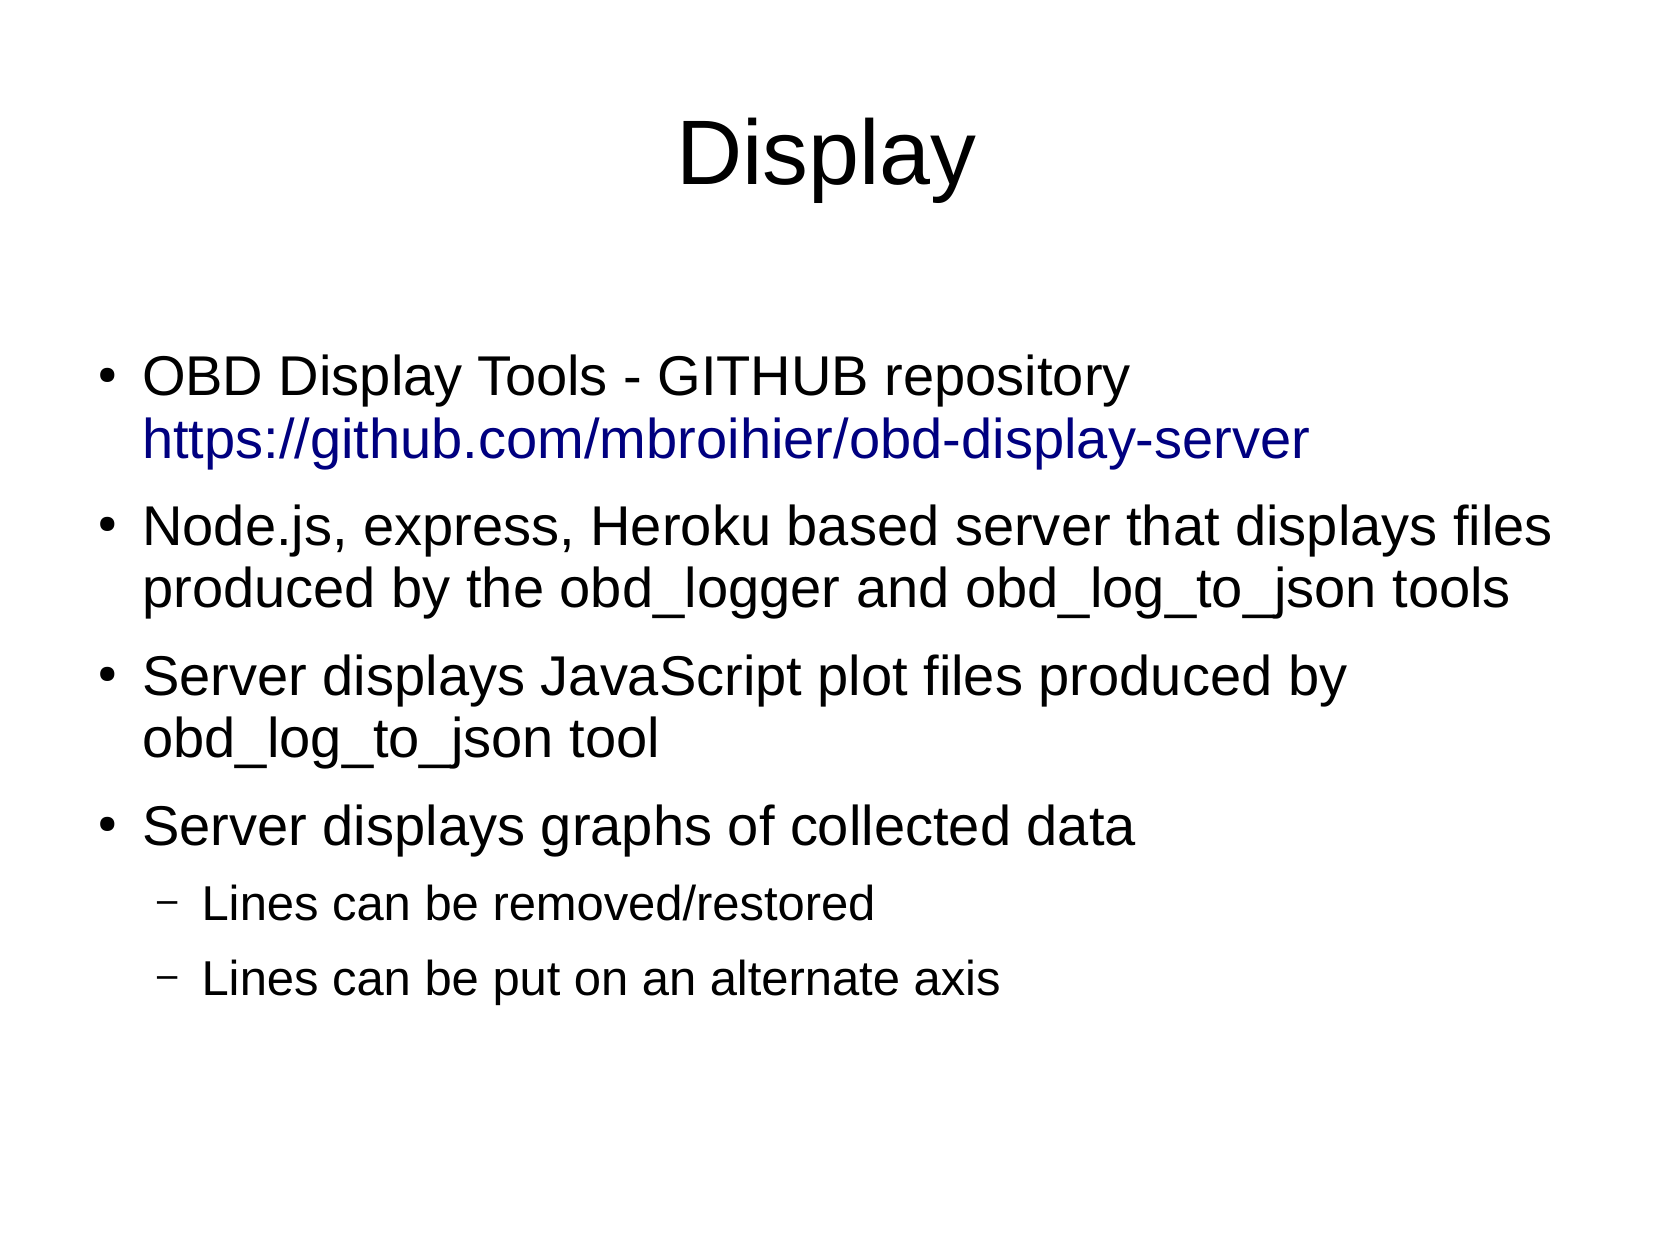

# Display
OBD Display Tools - GITHUB repository https://github.com/mbroihier/obd-display-server
Node.js, express, Heroku based server that displays files produced by the obd_logger and obd_log_to_json tools
Server displays JavaScript plot files produced by obd_log_to_json tool
Server displays graphs of collected data
Lines can be removed/restored
Lines can be put on an alternate axis